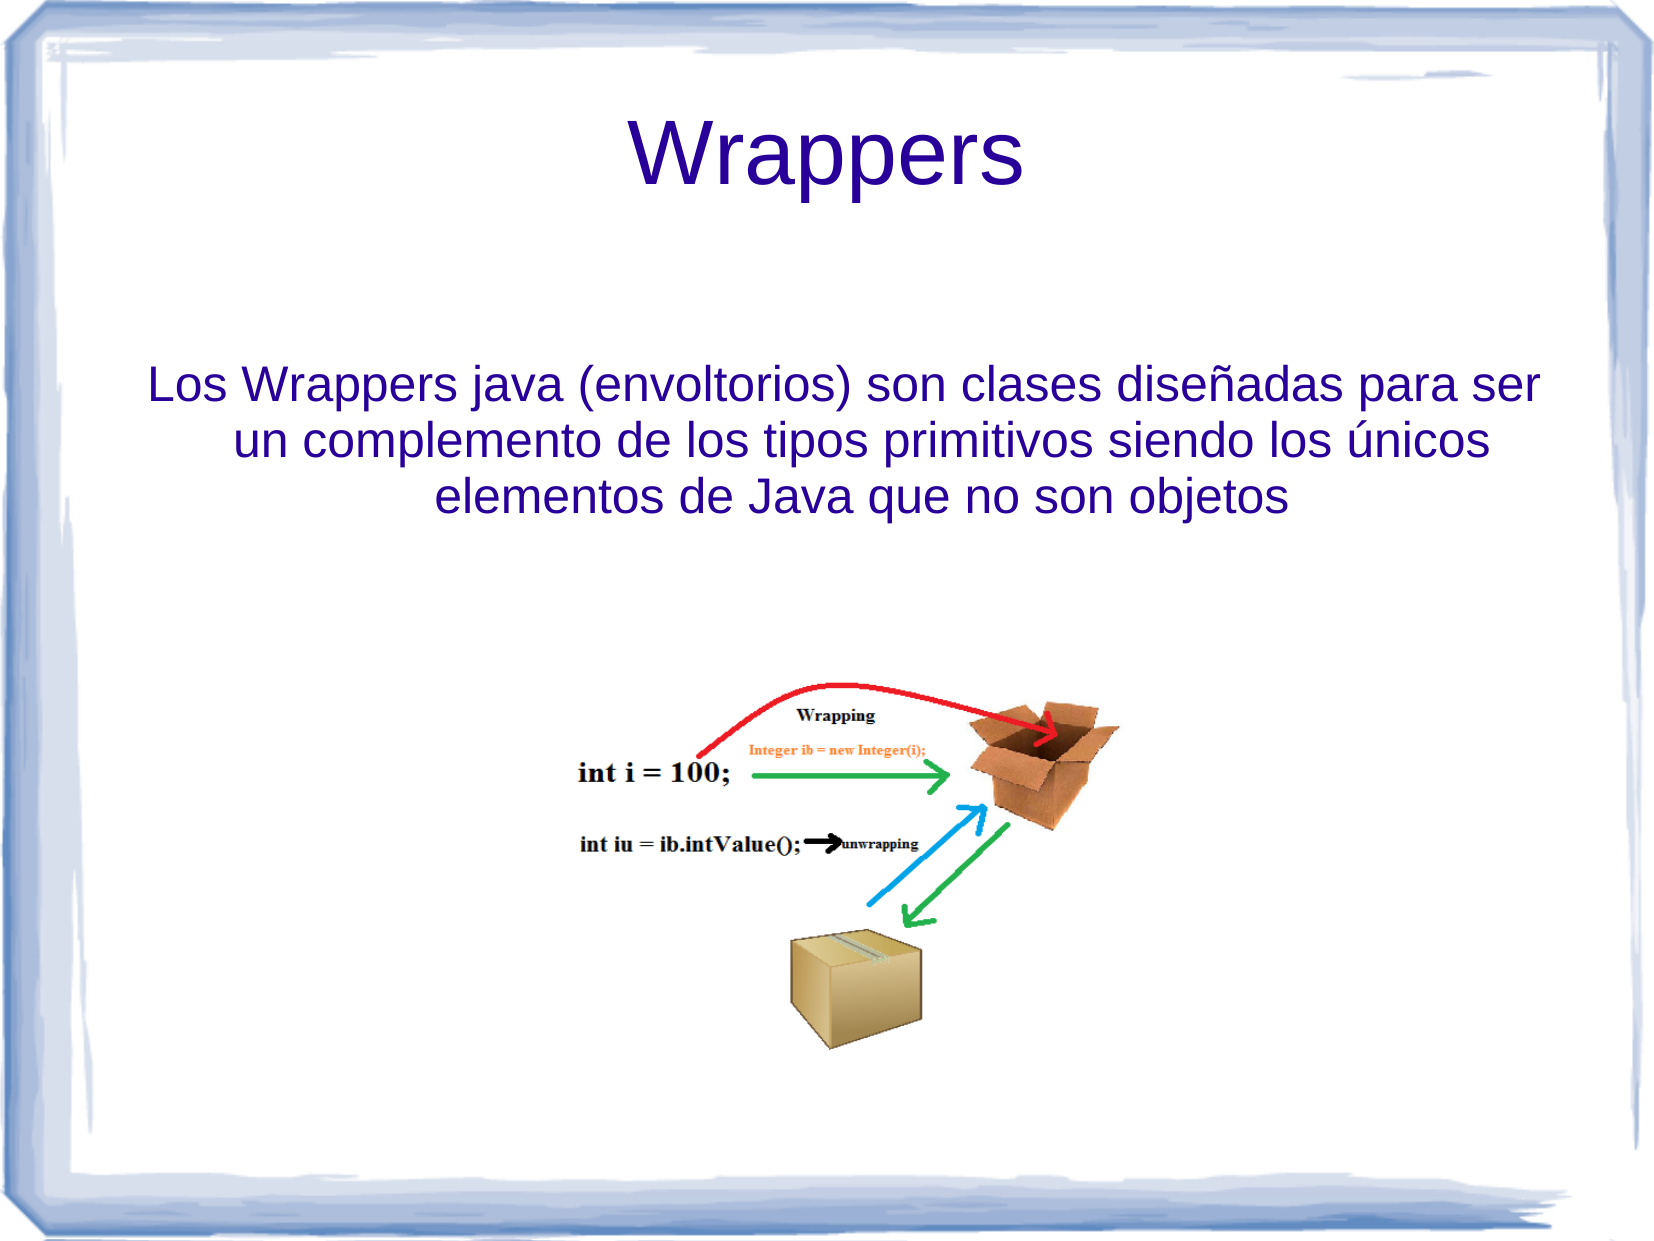

# Wrappers
Los Wrappers java (envoltorios) son clases diseñadas para ser un complemento de los tipos primitivos siendo los únicos elementos de Java que no son objetos